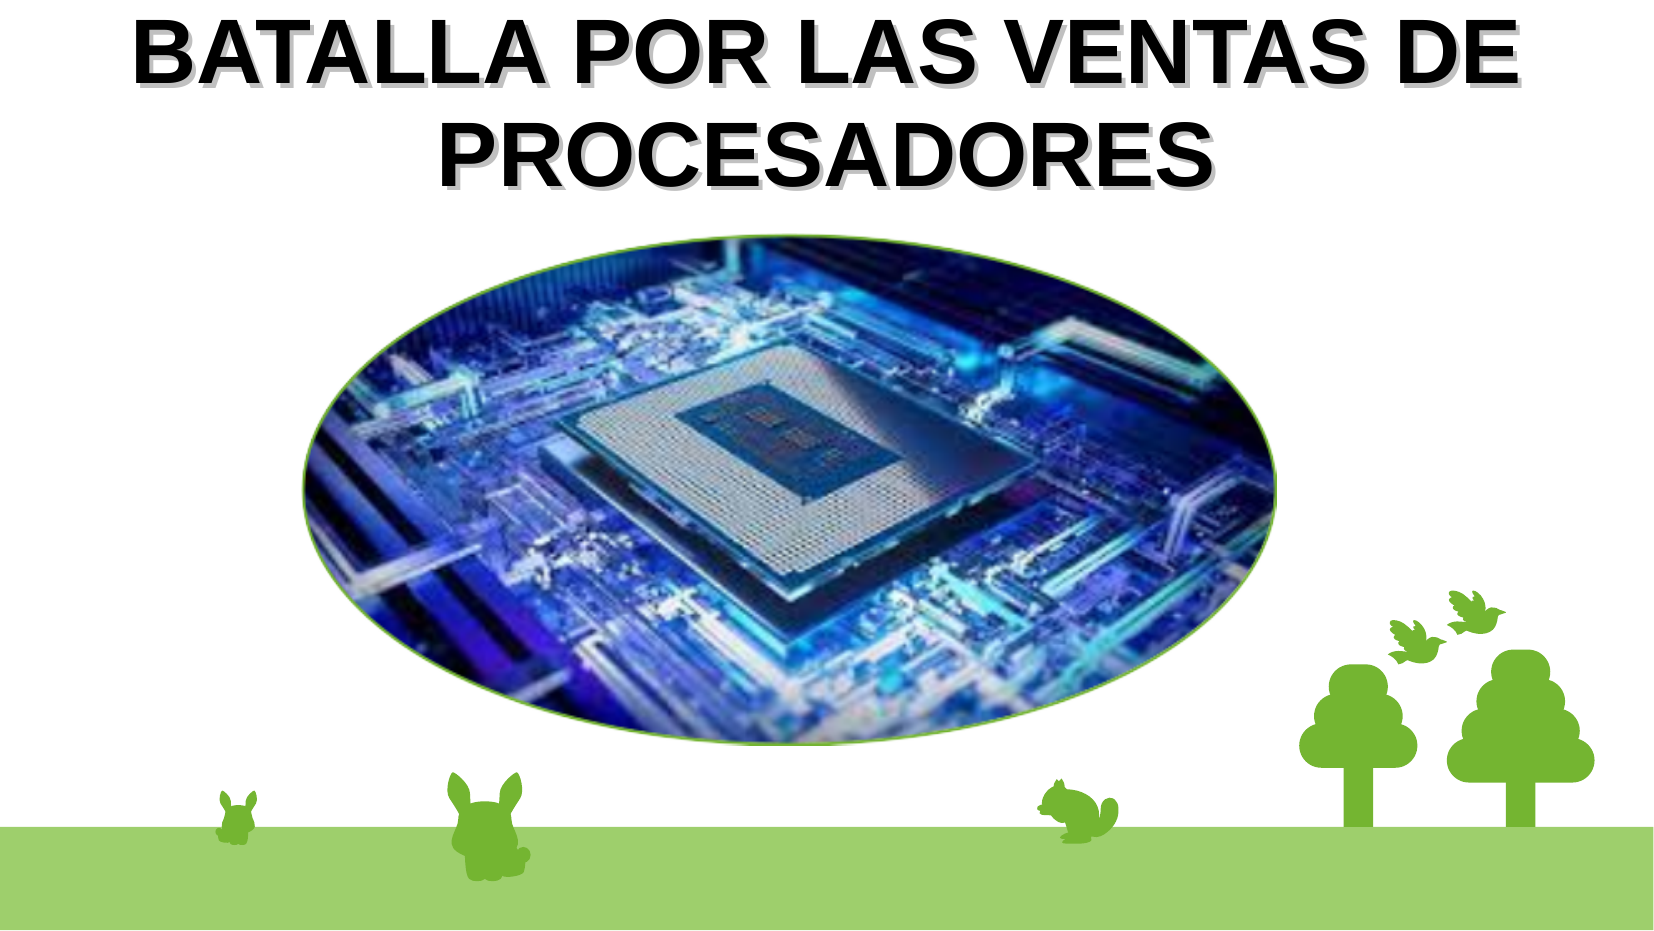

# BATALLA POR LAS VENTAS DE PROCESADORES